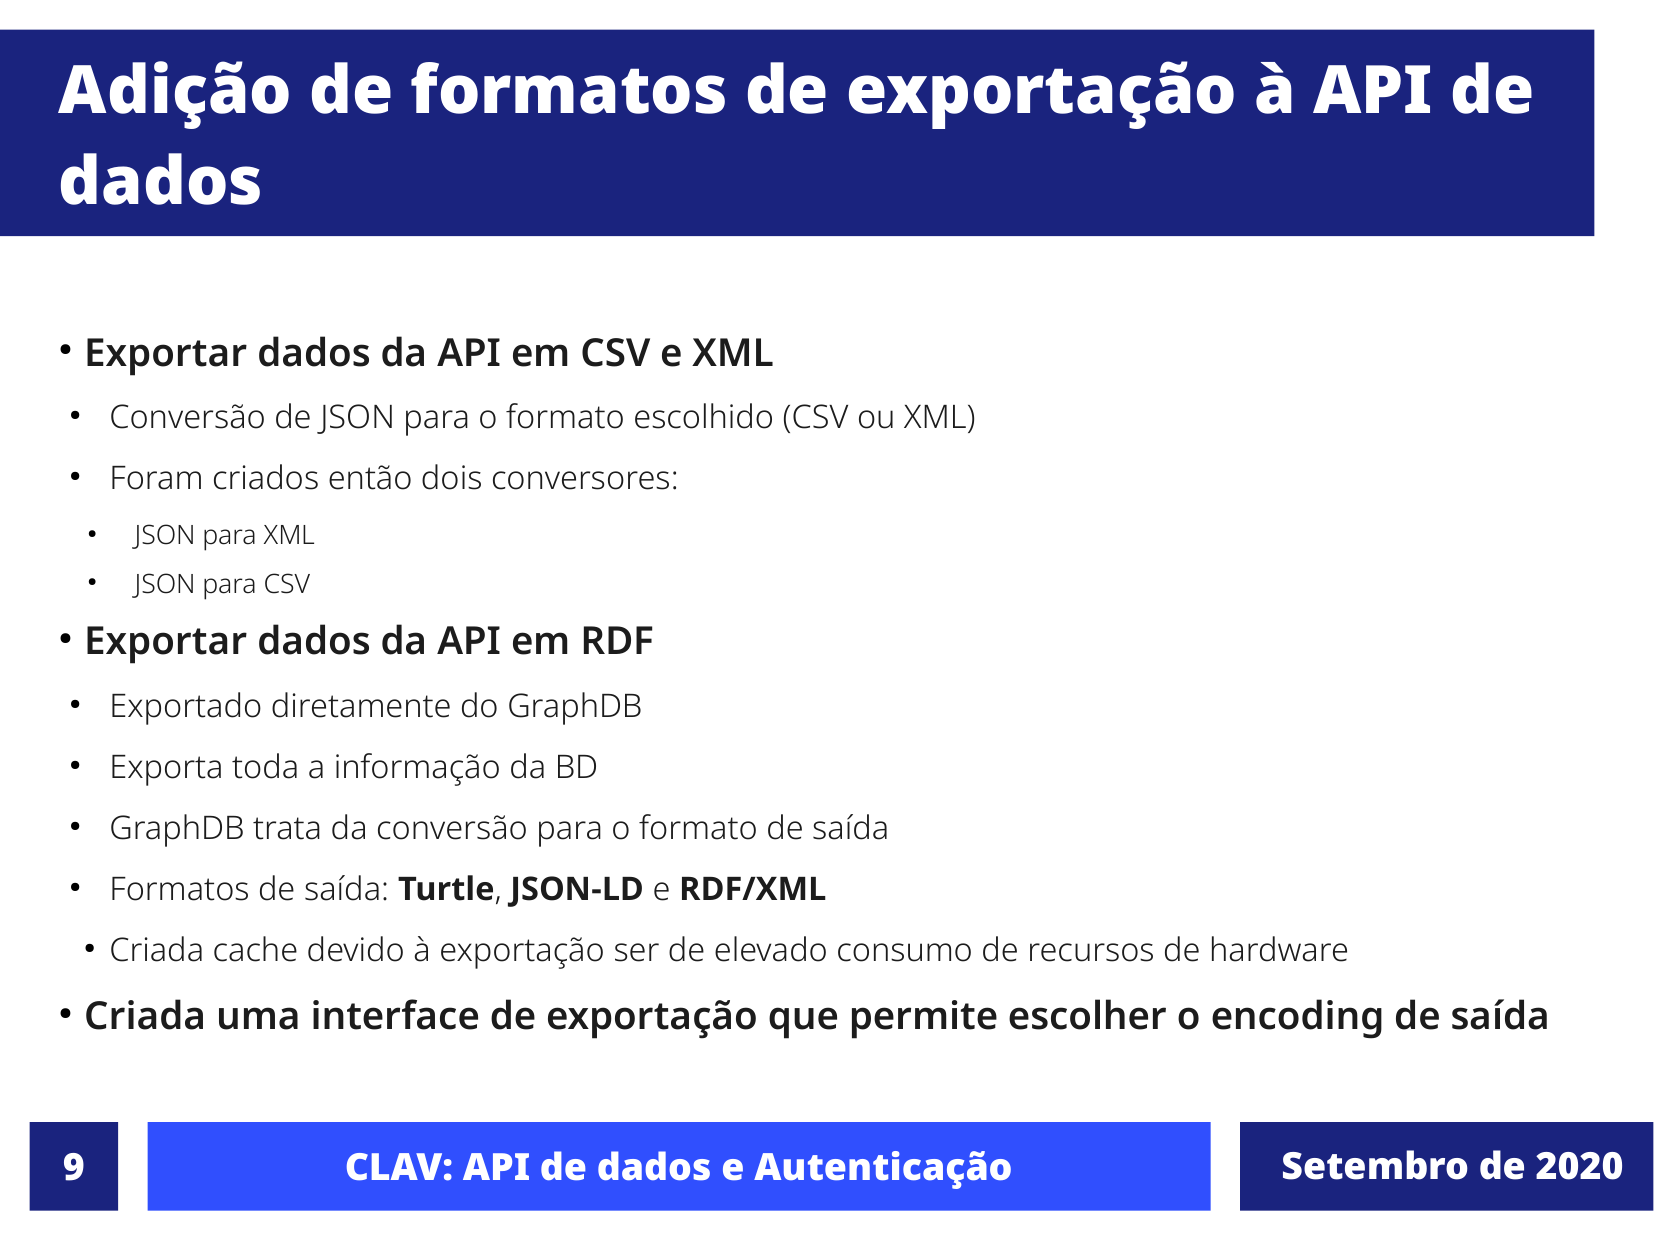

# Adição de formatos de exportação à API de dados
Exportar dados da API em CSV e XML
Conversão de JSON para o formato escolhido (CSV ou XML)
Foram criados então dois conversores:
JSON para XML
JSON para CSV
Exportar dados da API em RDF
Exportado diretamente do GraphDB
Exporta toda a informação da BD
GraphDB trata da conversão para o formato de saída
Formatos de saída: Turtle, JSON-LD e RDF/XML
Criada cache devido à exportação ser de elevado consumo de recursos de hardware
Criada uma interface de exportação que permite escolher o encoding de saída
9
CLAV: API de dados e Autenticação
Setembro de 2020